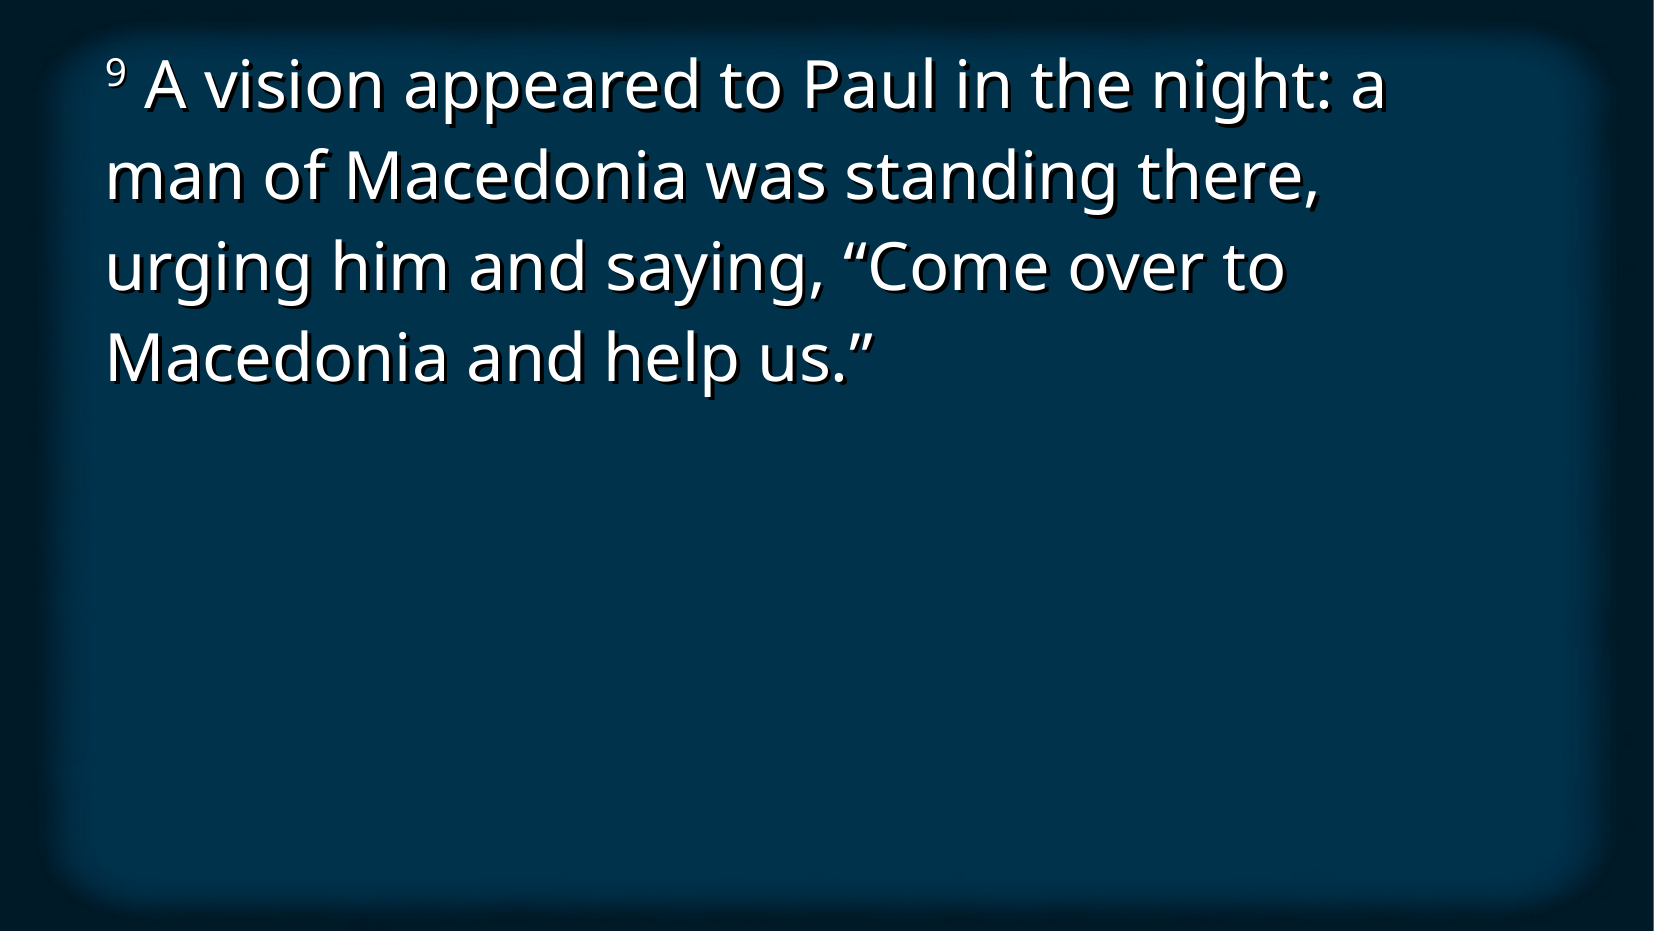

9 A vision appeared to Paul in the night: a man of Macedonia was standing there, urging him and saying, “Come over to Macedonia and help us.”